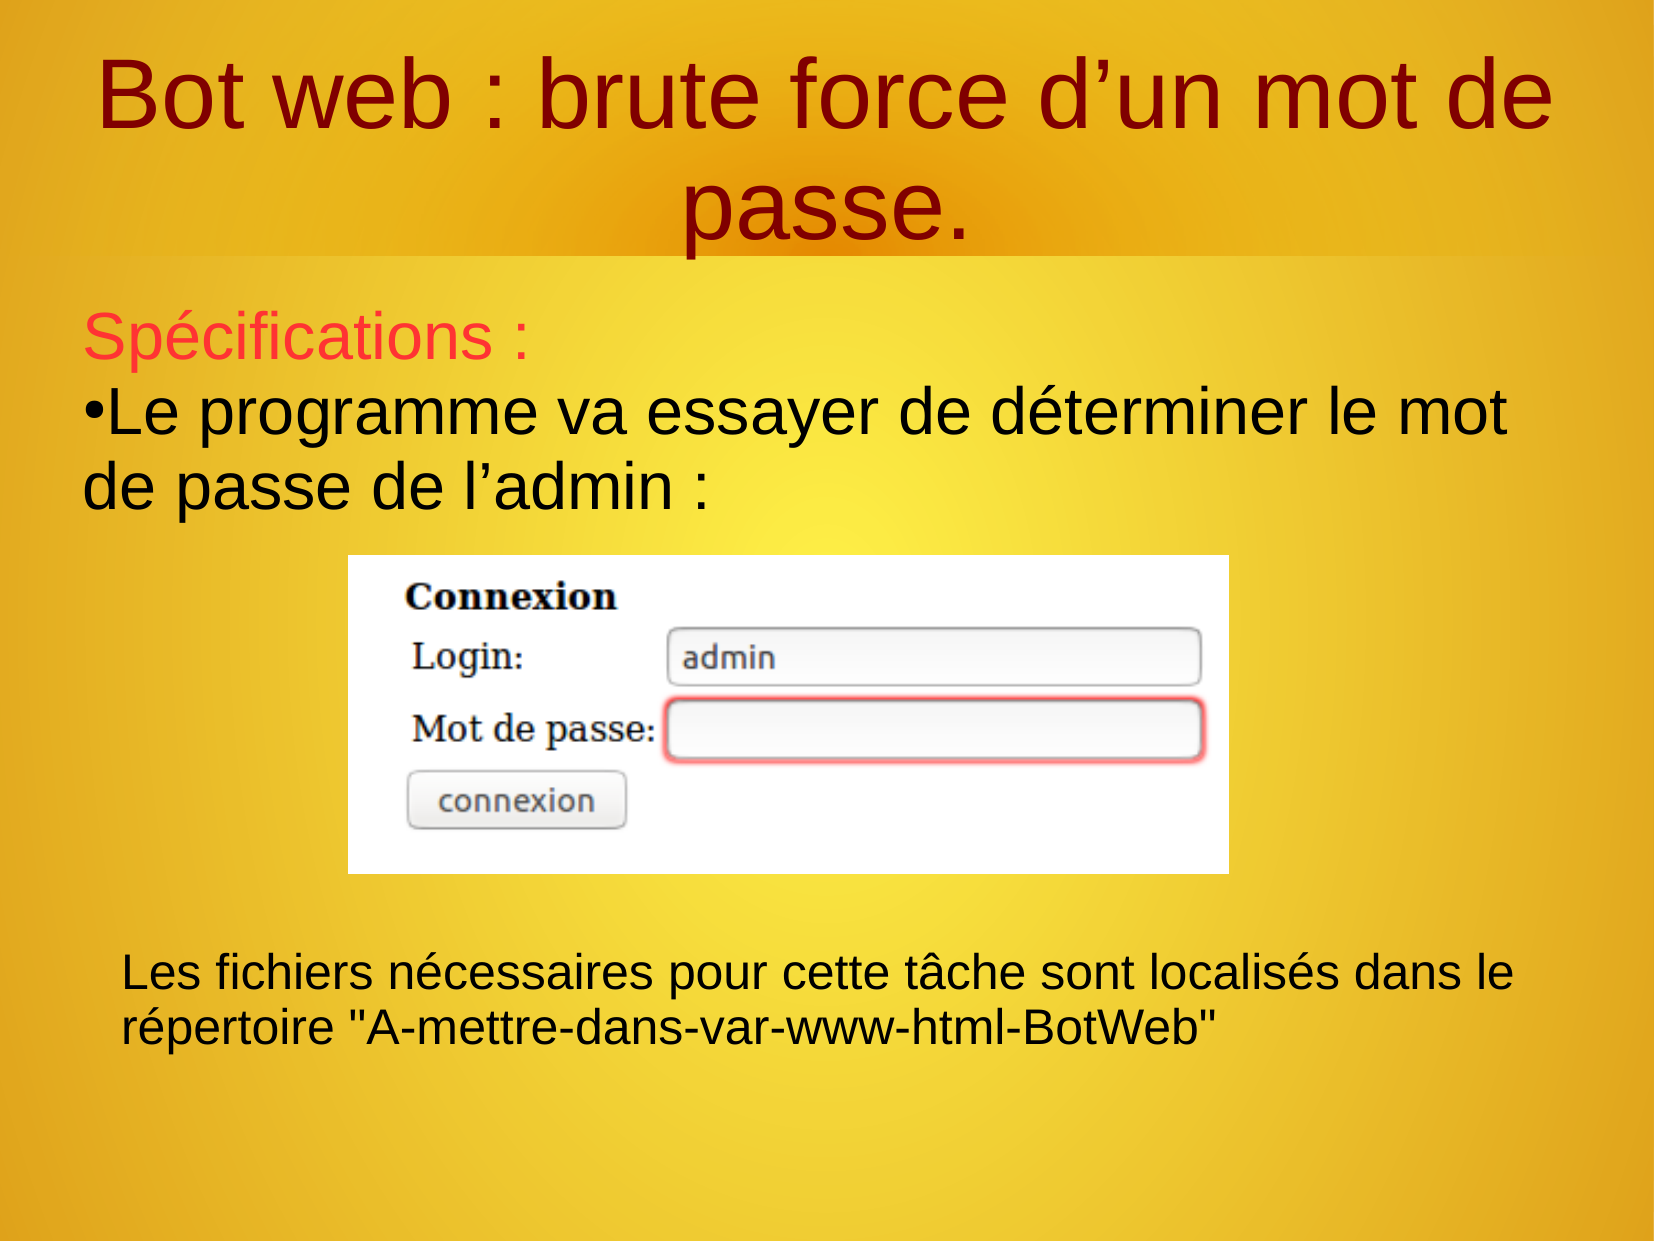

# Bot web : brute force d’un mot de passe.
Spécifications :
Le programme va essayer de déterminer le mot de passe de l’admin :
Les fichiers nécessaires pour cette tâche sont localisés dans le répertoire "A-mettre-dans-var-www-html-BotWeb"